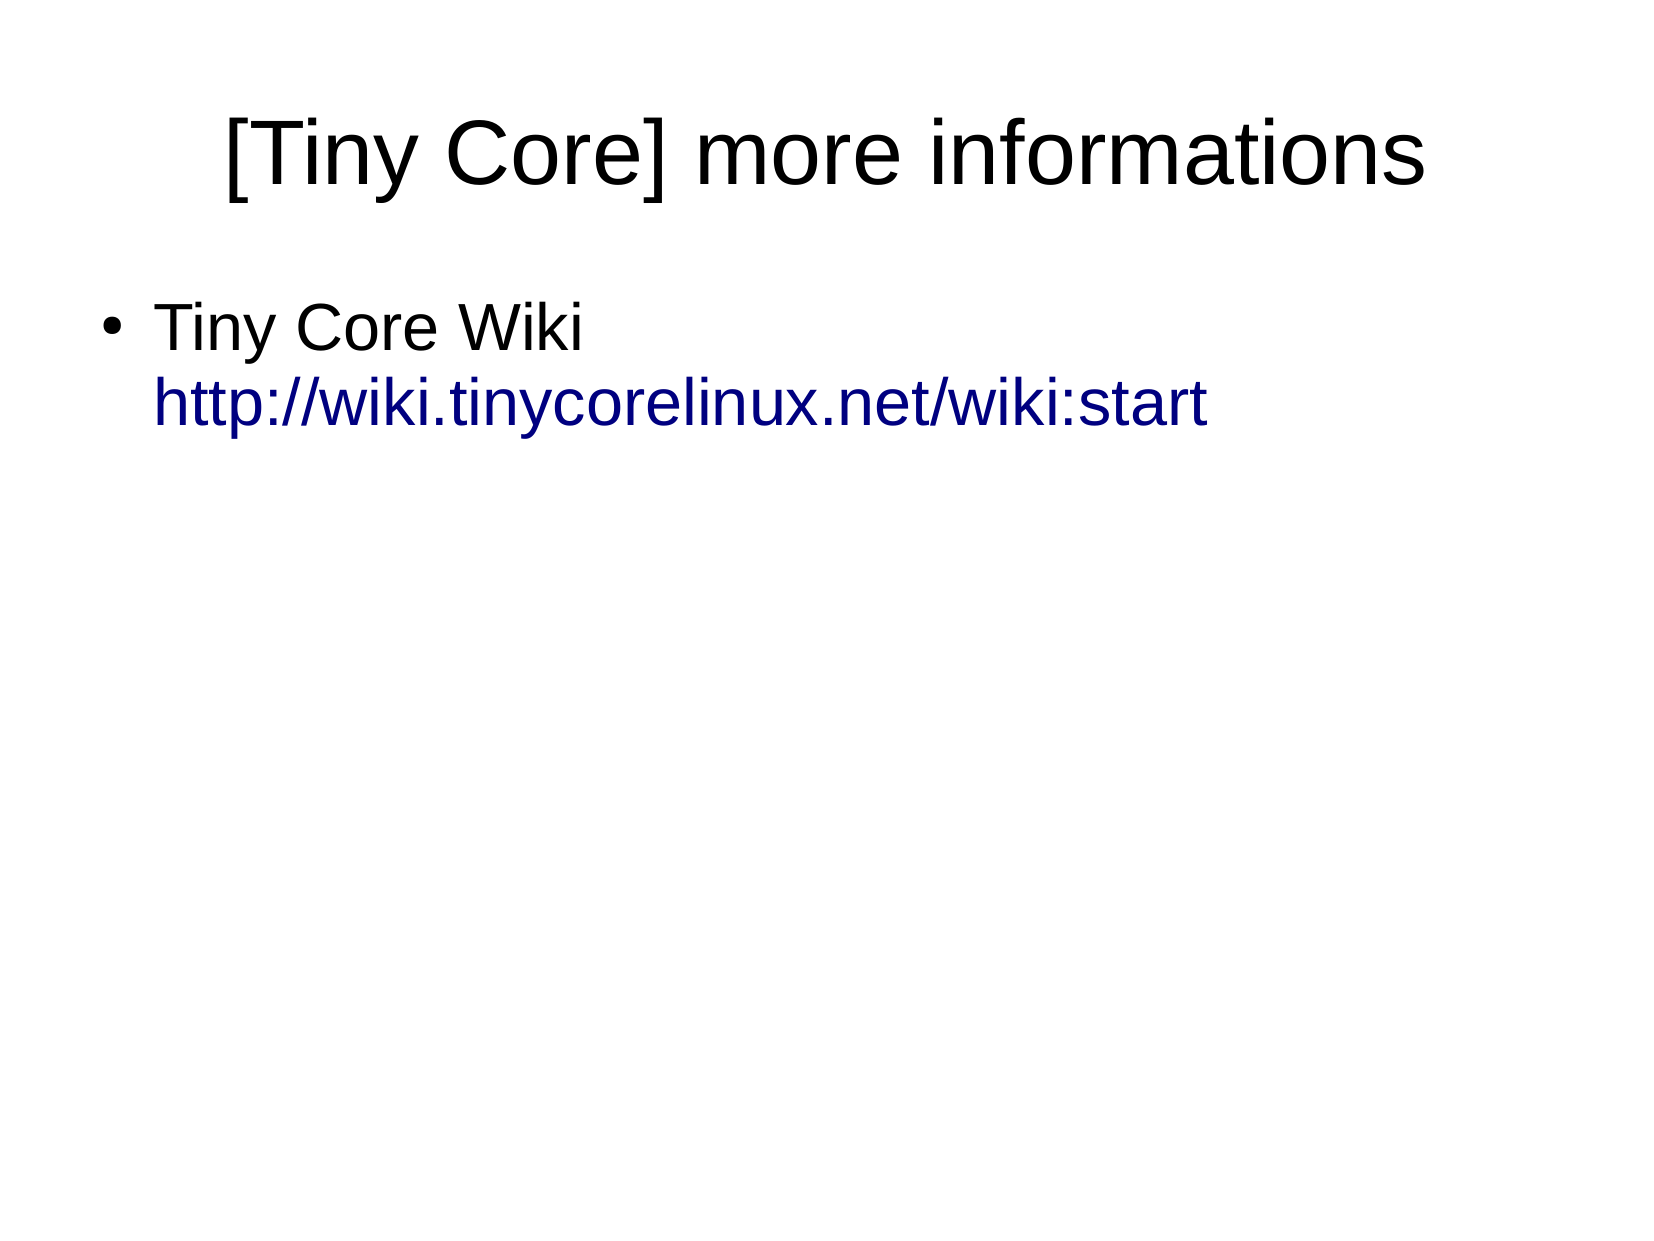

# [Tiny Core] more informations
Tiny Core Wiki
http://wiki.tinycorelinux.net/wiki:start